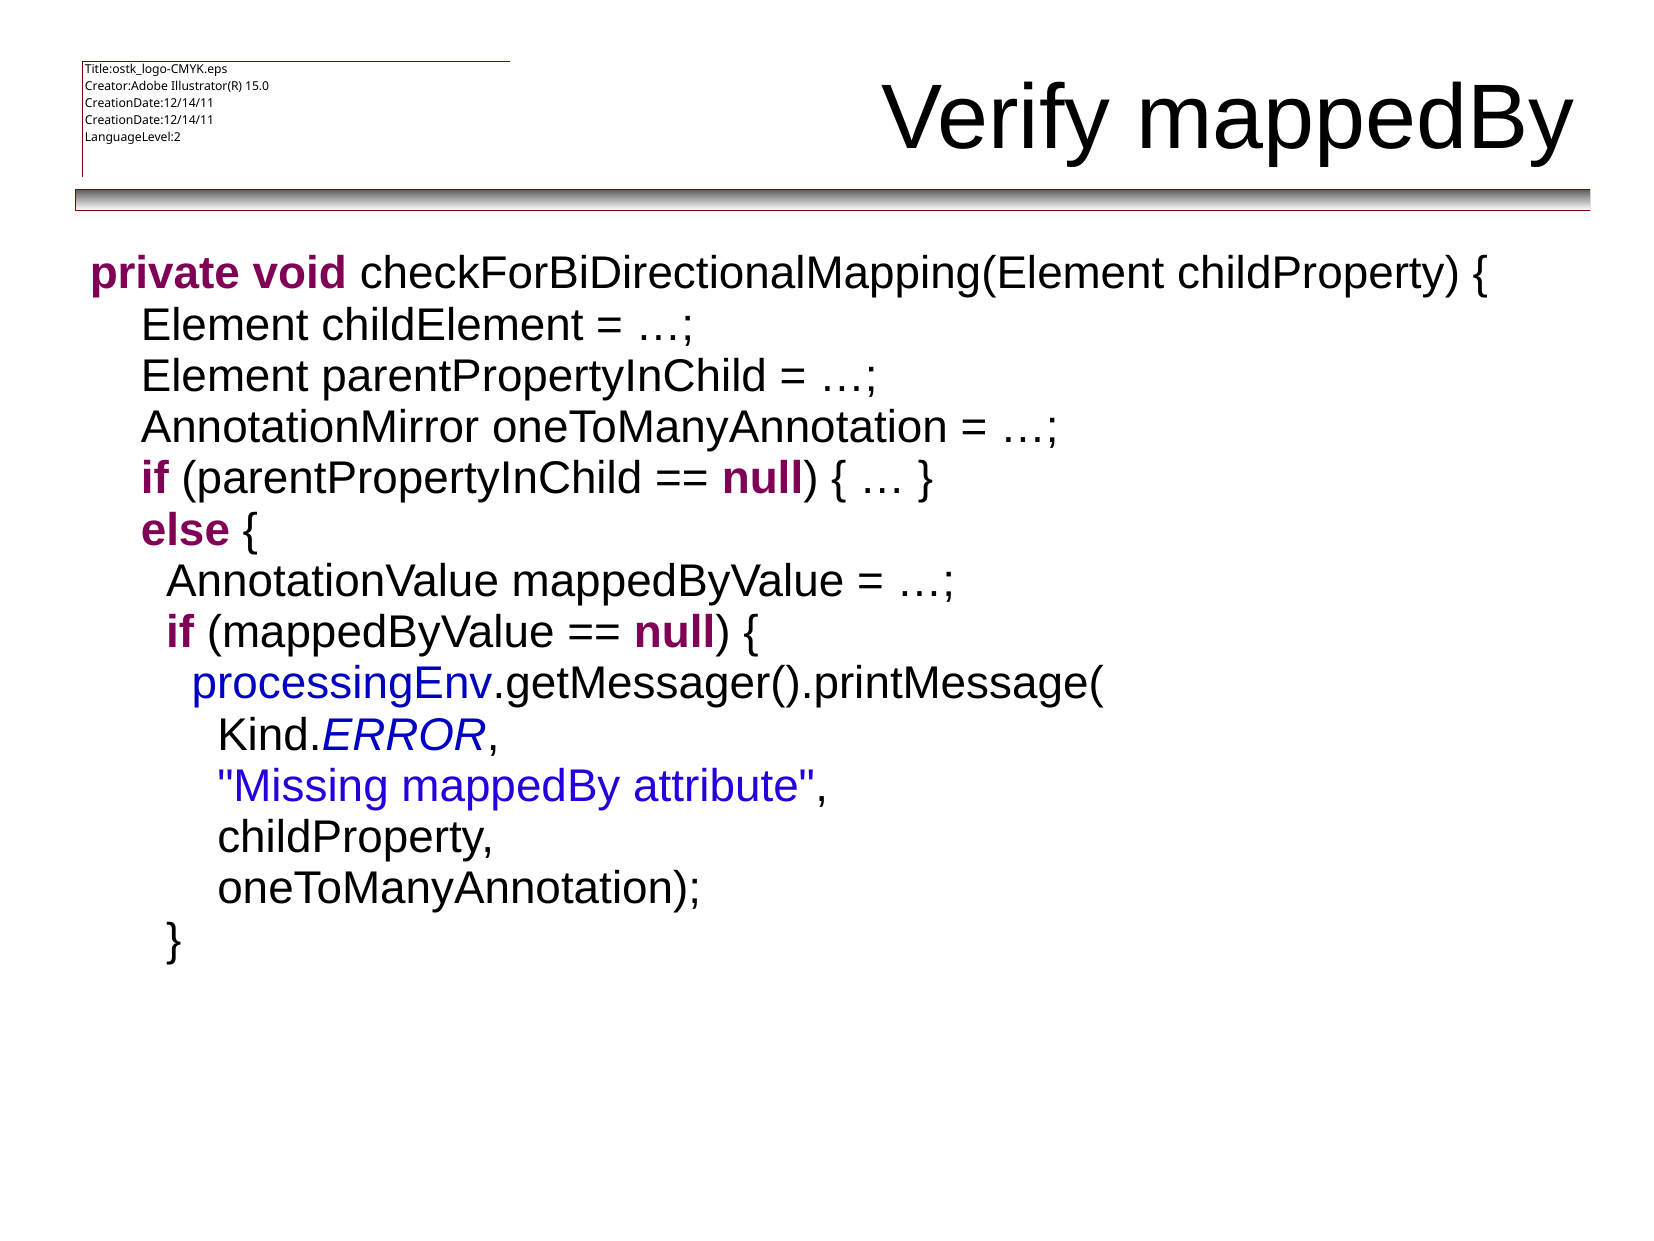

# Verify mappedBy
private void checkForBiDirectionalMapping(Element childProperty) {
 Element childElement = …;
 Element parentPropertyInChild = …;
 AnnotationMirror oneToManyAnnotation = …;
 if (parentPropertyInChild == null) { … }
 else {
 AnnotationValue mappedByValue = …;
 if (mappedByValue == null) {
 processingEnv.getMessager().printMessage(
 Kind.ERROR,
 "Missing mappedBy attribute",
 childProperty,
 oneToManyAnnotation);
 }